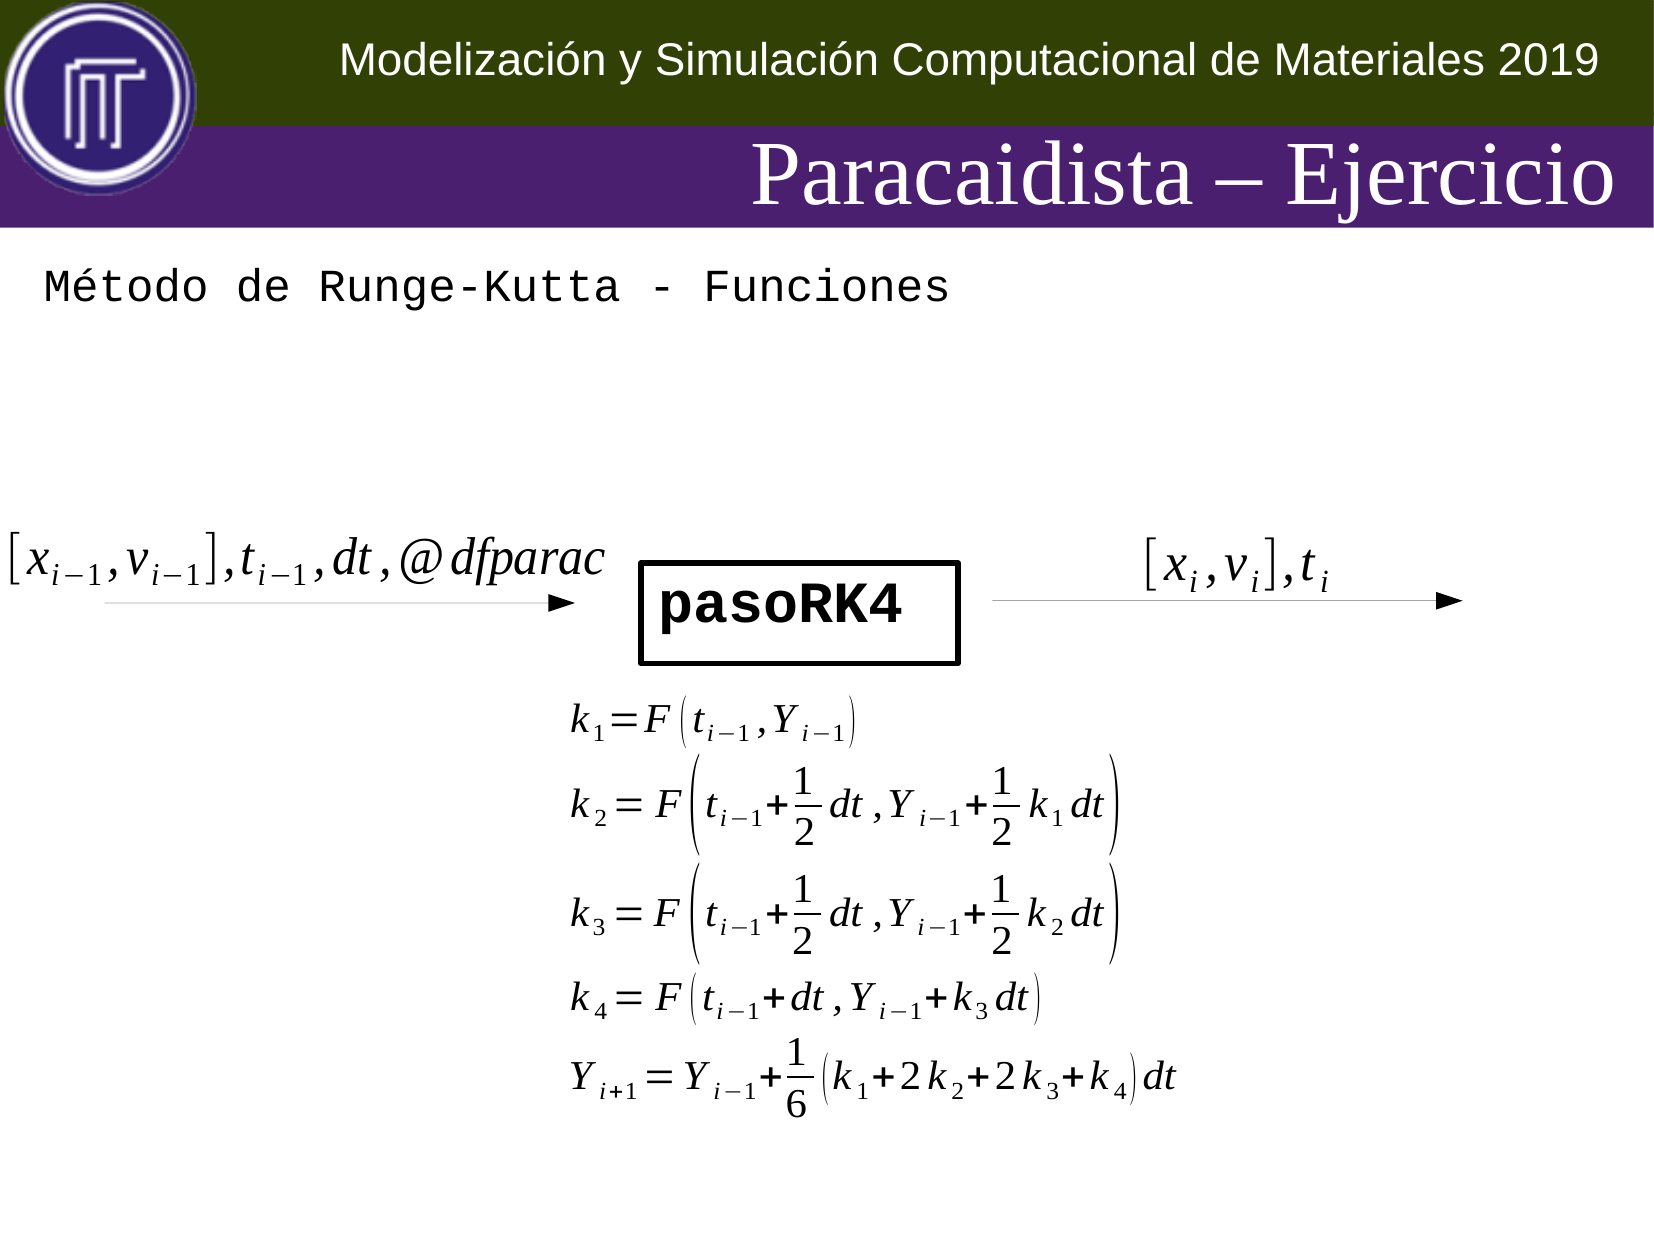

Paracaidista – Ejercicio
Método de Runge-Kutta - Funciones
pasoRK4